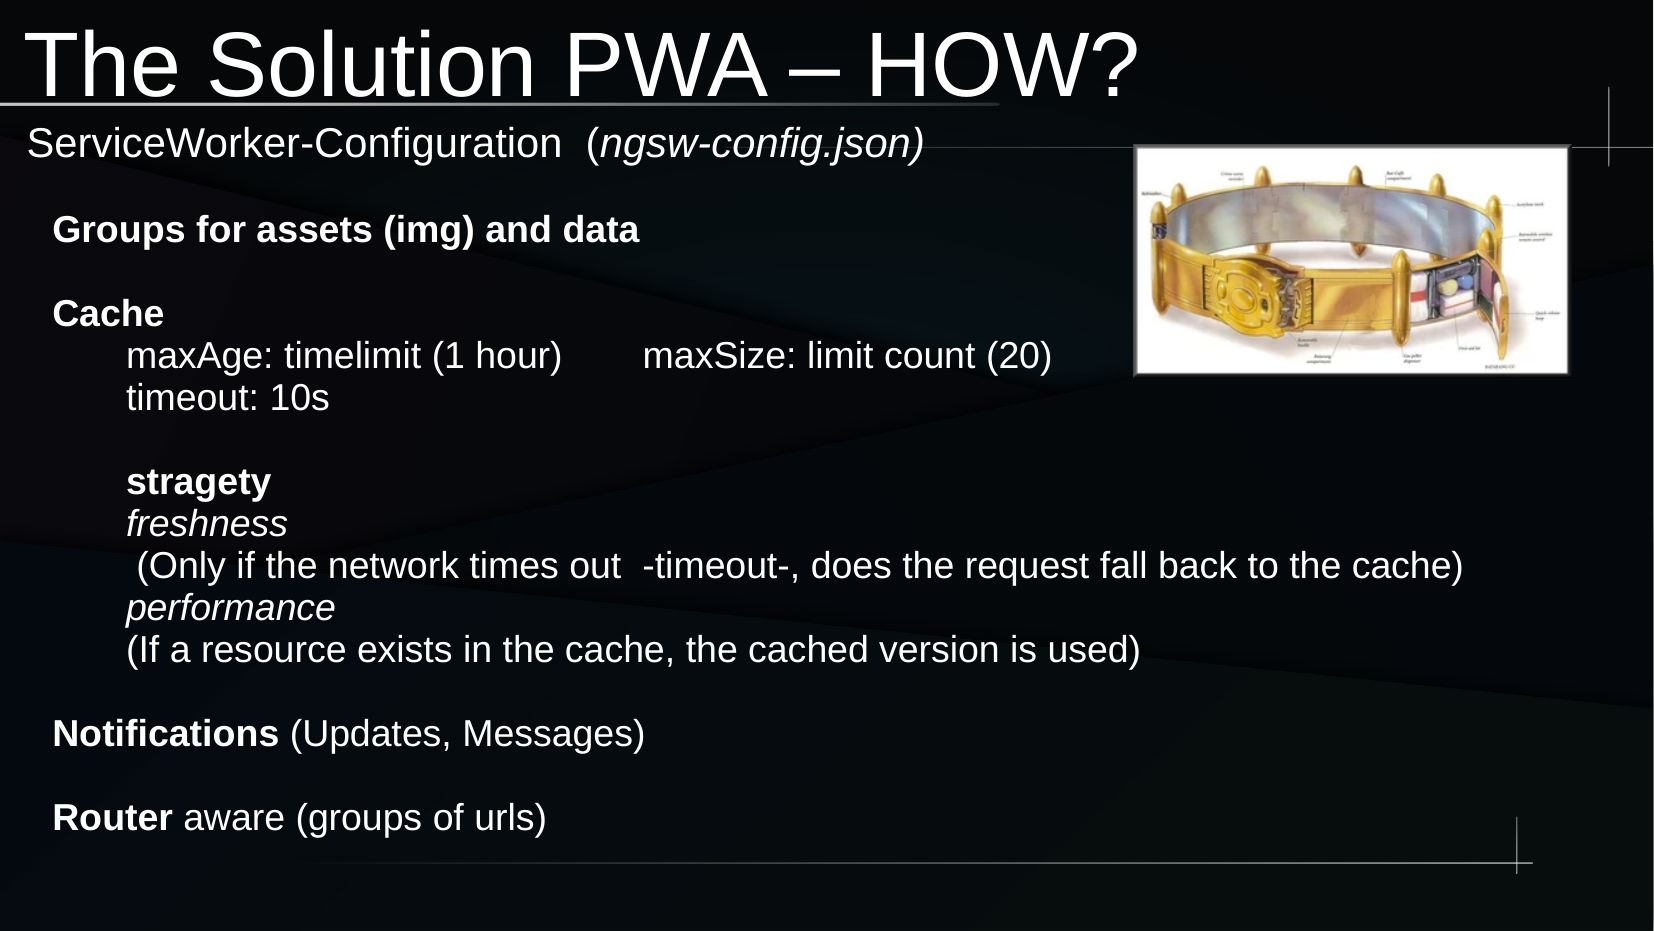

# The Solution PWA – HOW?
ServiceWorker-Configuration (ngsw-config.json)
Groups for assets (img) and data
Cache
	maxAge: timelimit (1 hour) 	maxSize: limit count (20)
	timeout: 10s
	stragety
	freshness
	 (Only if the network times out -timeout-, does the request fall back to the cache)
	performance
	(If a resource exists in the cache, the cached version is used)
Notifications (Updates, Messages)
Router aware (groups of urls)